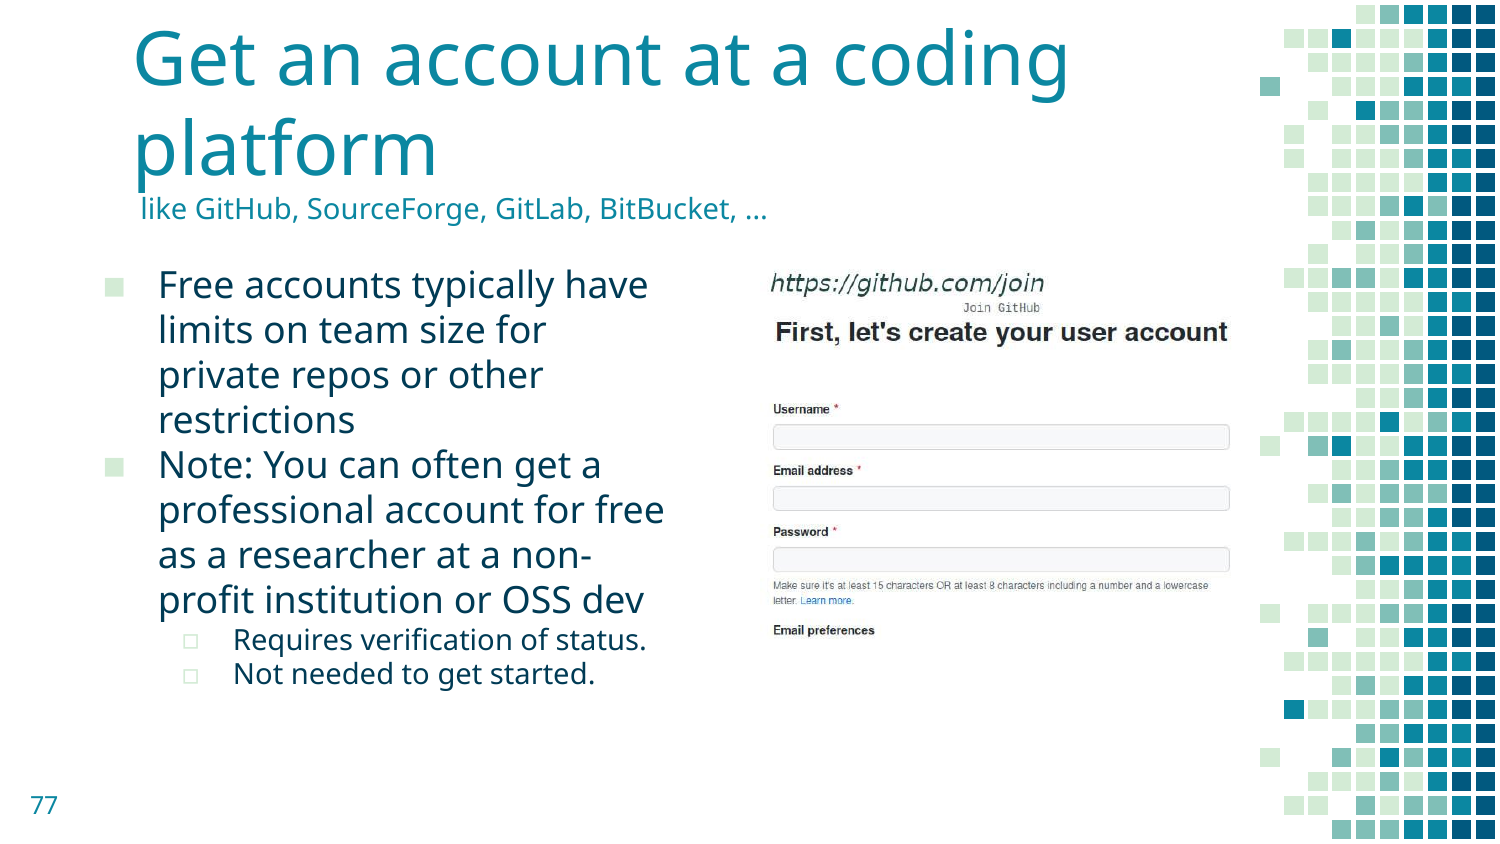

# Get an account at a coding platform like GitHub, SourceForge, GitLab, BitBucket, …
Free accounts typically have limits on team size for private repos or other restrictions
Note: You can often get a professional account for free as a researcher at a non-profit institution or OSS dev
Requires verification of status.
Not needed to get started.